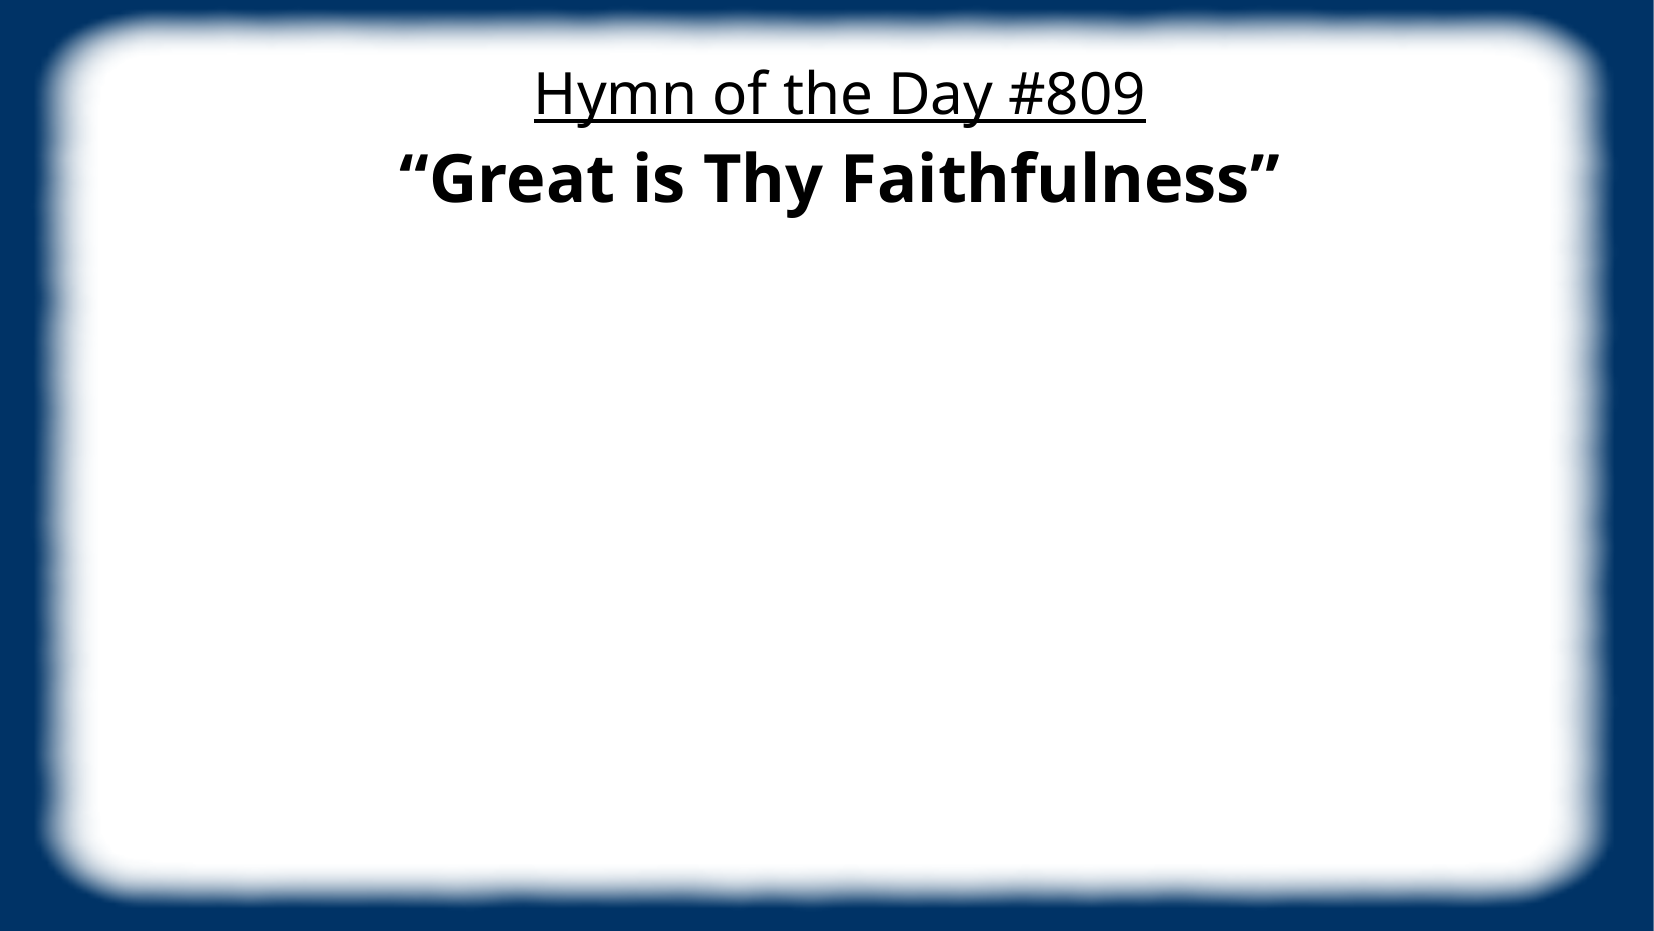

Hymn of the Day #809
“Great is Thy Faithfulness”